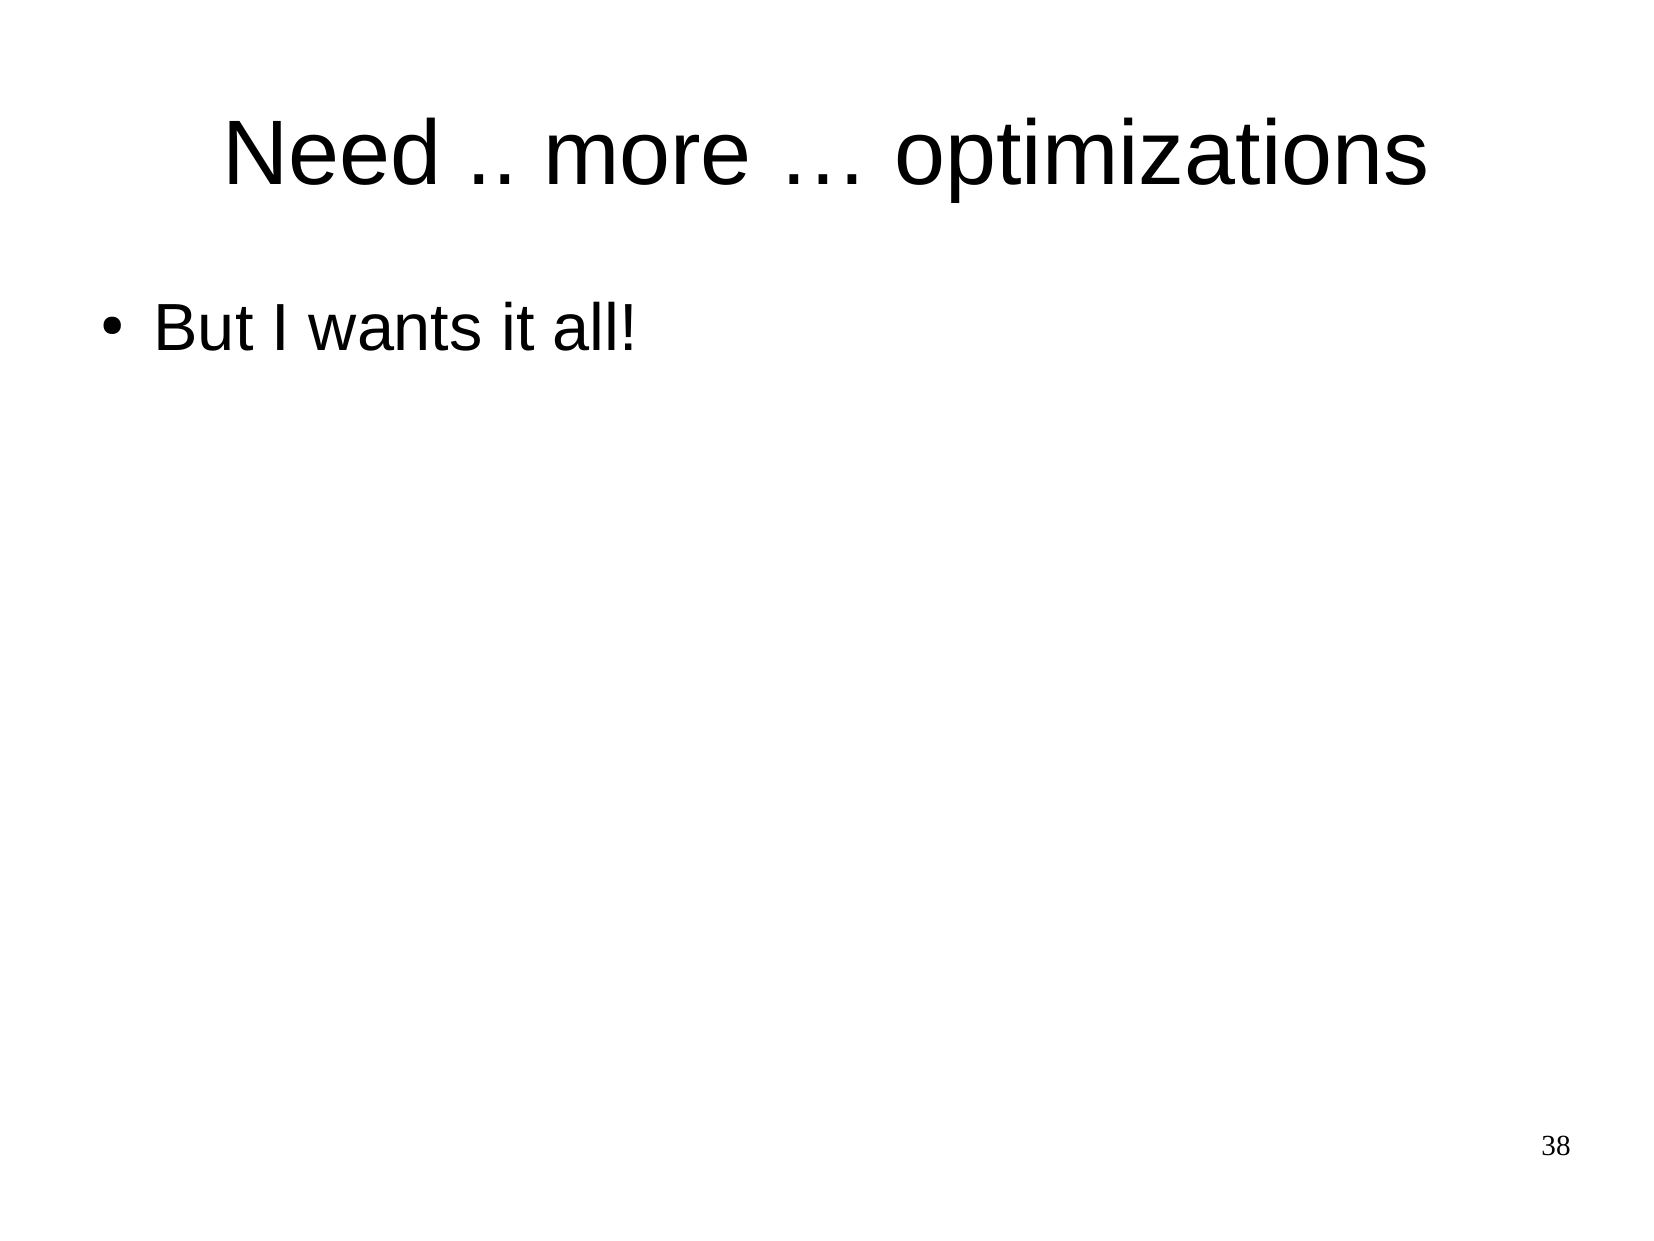

# Need .. more … optimizations
But I wants it all!
38